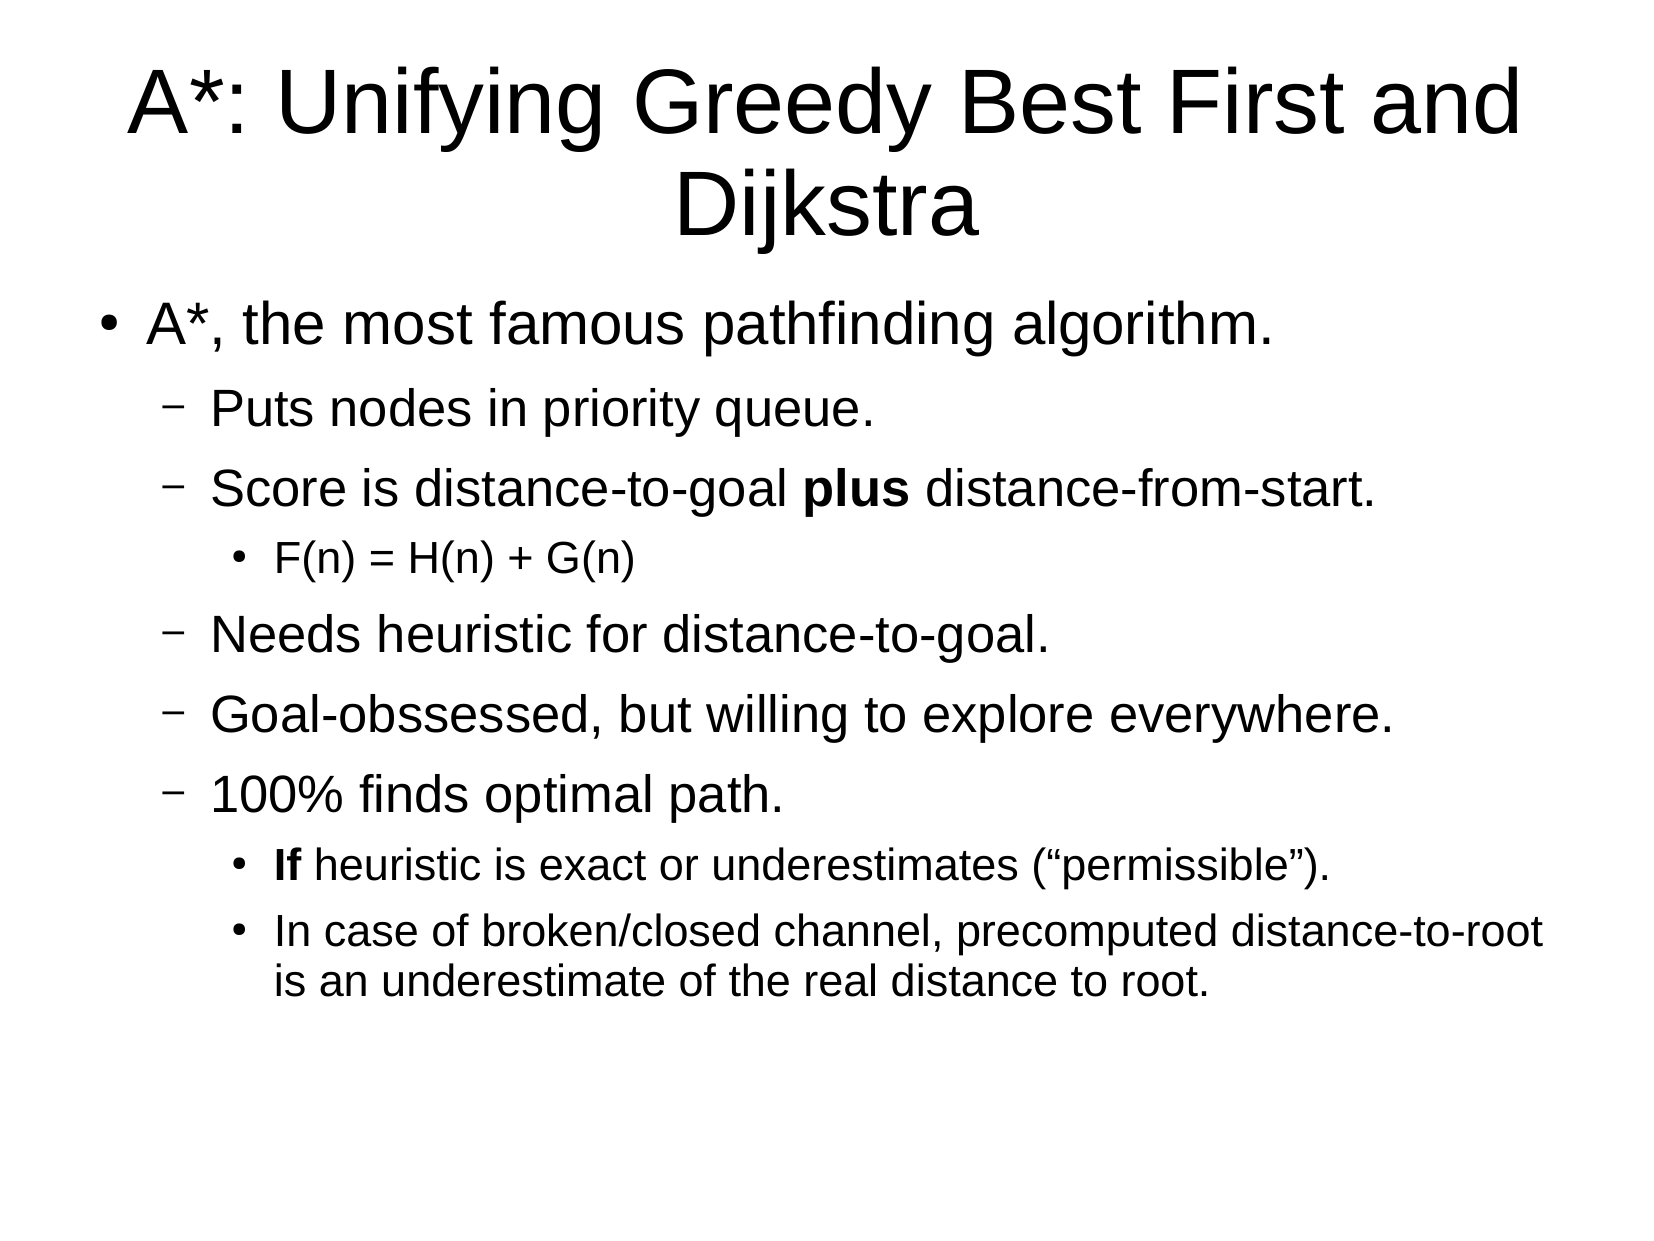

# A*: Unifying Greedy Best First and Dijkstra
A*, the most famous pathfinding algorithm.
Puts nodes in priority queue.
Score is distance-to-goal plus distance-from-start.
F(n) = H(n) + G(n)
Needs heuristic for distance-to-goal.
Goal-obssessed, but willing to explore everywhere.
100% finds optimal path.
If heuristic is exact or underestimates (“permissible”).
In case of broken/closed channel, precomputed distance-to-root is an underestimate of the real distance to root.